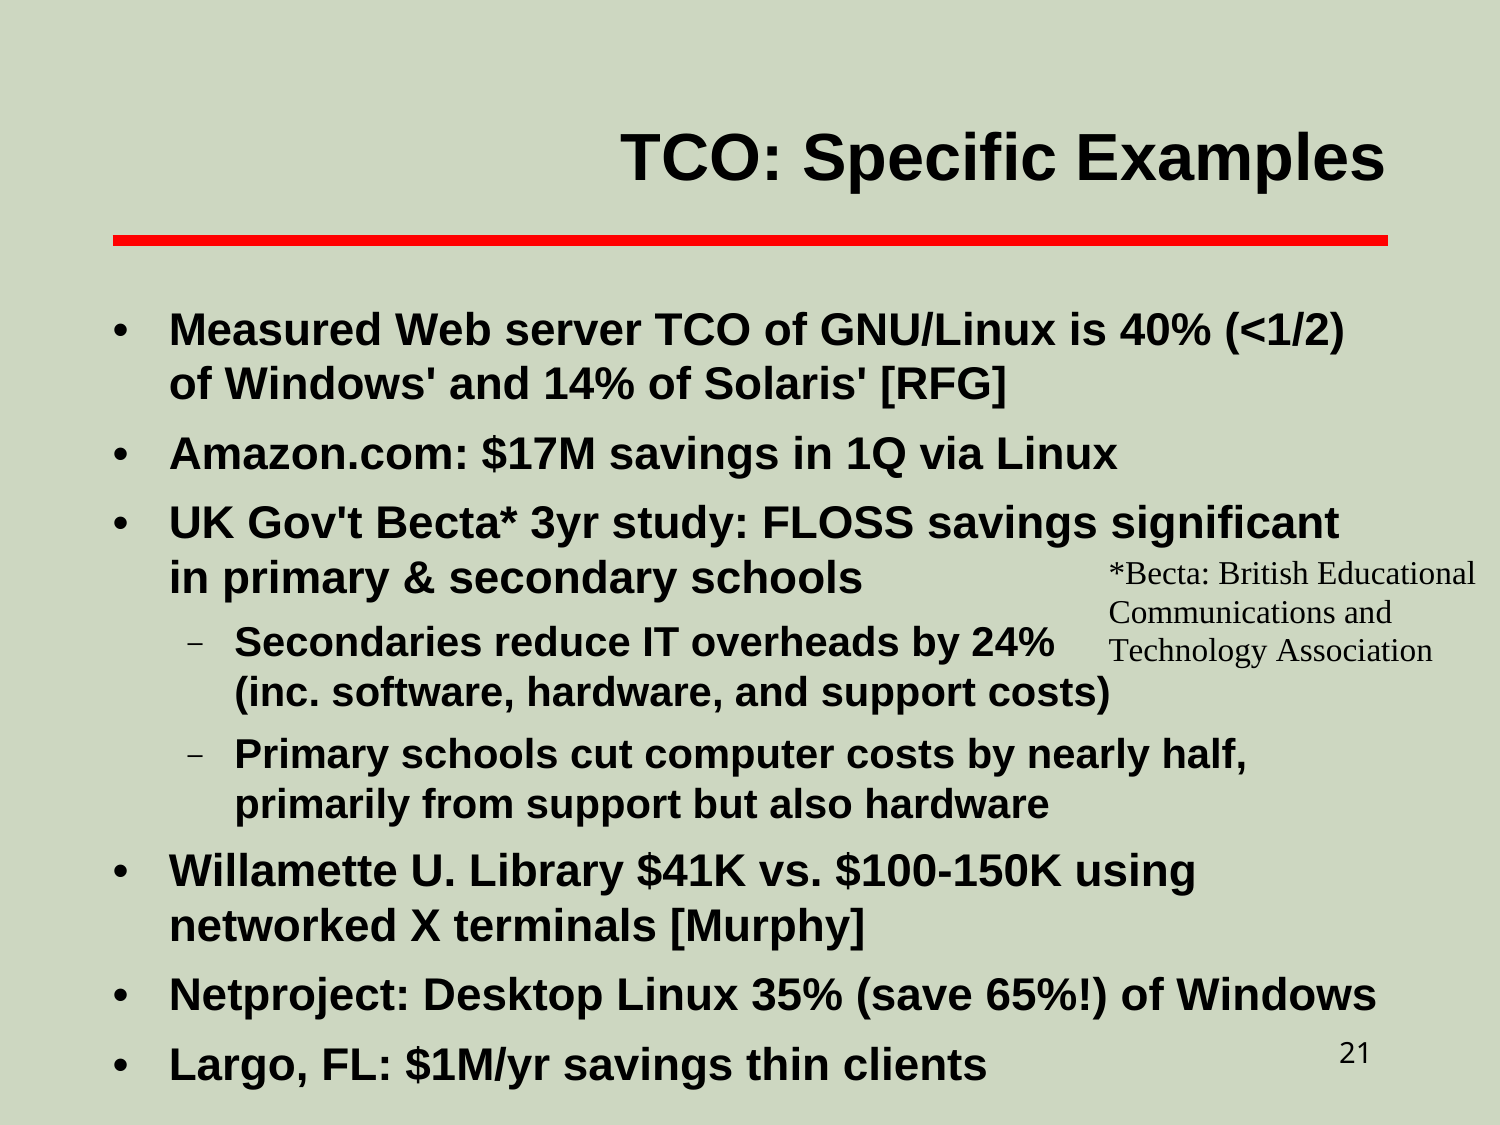

# TCO: Specific Examples
Measured Web server TCO of GNU/Linux is 40% (<1/2) of Windows' and 14% of Solaris' [RFG]
Amazon.com: $17M savings in 1Q via Linux
UK Gov't Becta* 3yr study: FLOSS savings significant in primary & secondary schools
Secondaries reduce IT overheads by 24%
(inc. software, hardware, and support costs)
Primary schools cut computer costs by nearly half, primarily from support but also hardware
Willamette U. Library $41K vs. $100-150K using networked X terminals [Murphy]
Netproject: Desktop Linux 35% (save 65%!) of Windows
Largo, FL: $1M/yr savings thin clients
*Becta: British Educational Communications and Technology Association